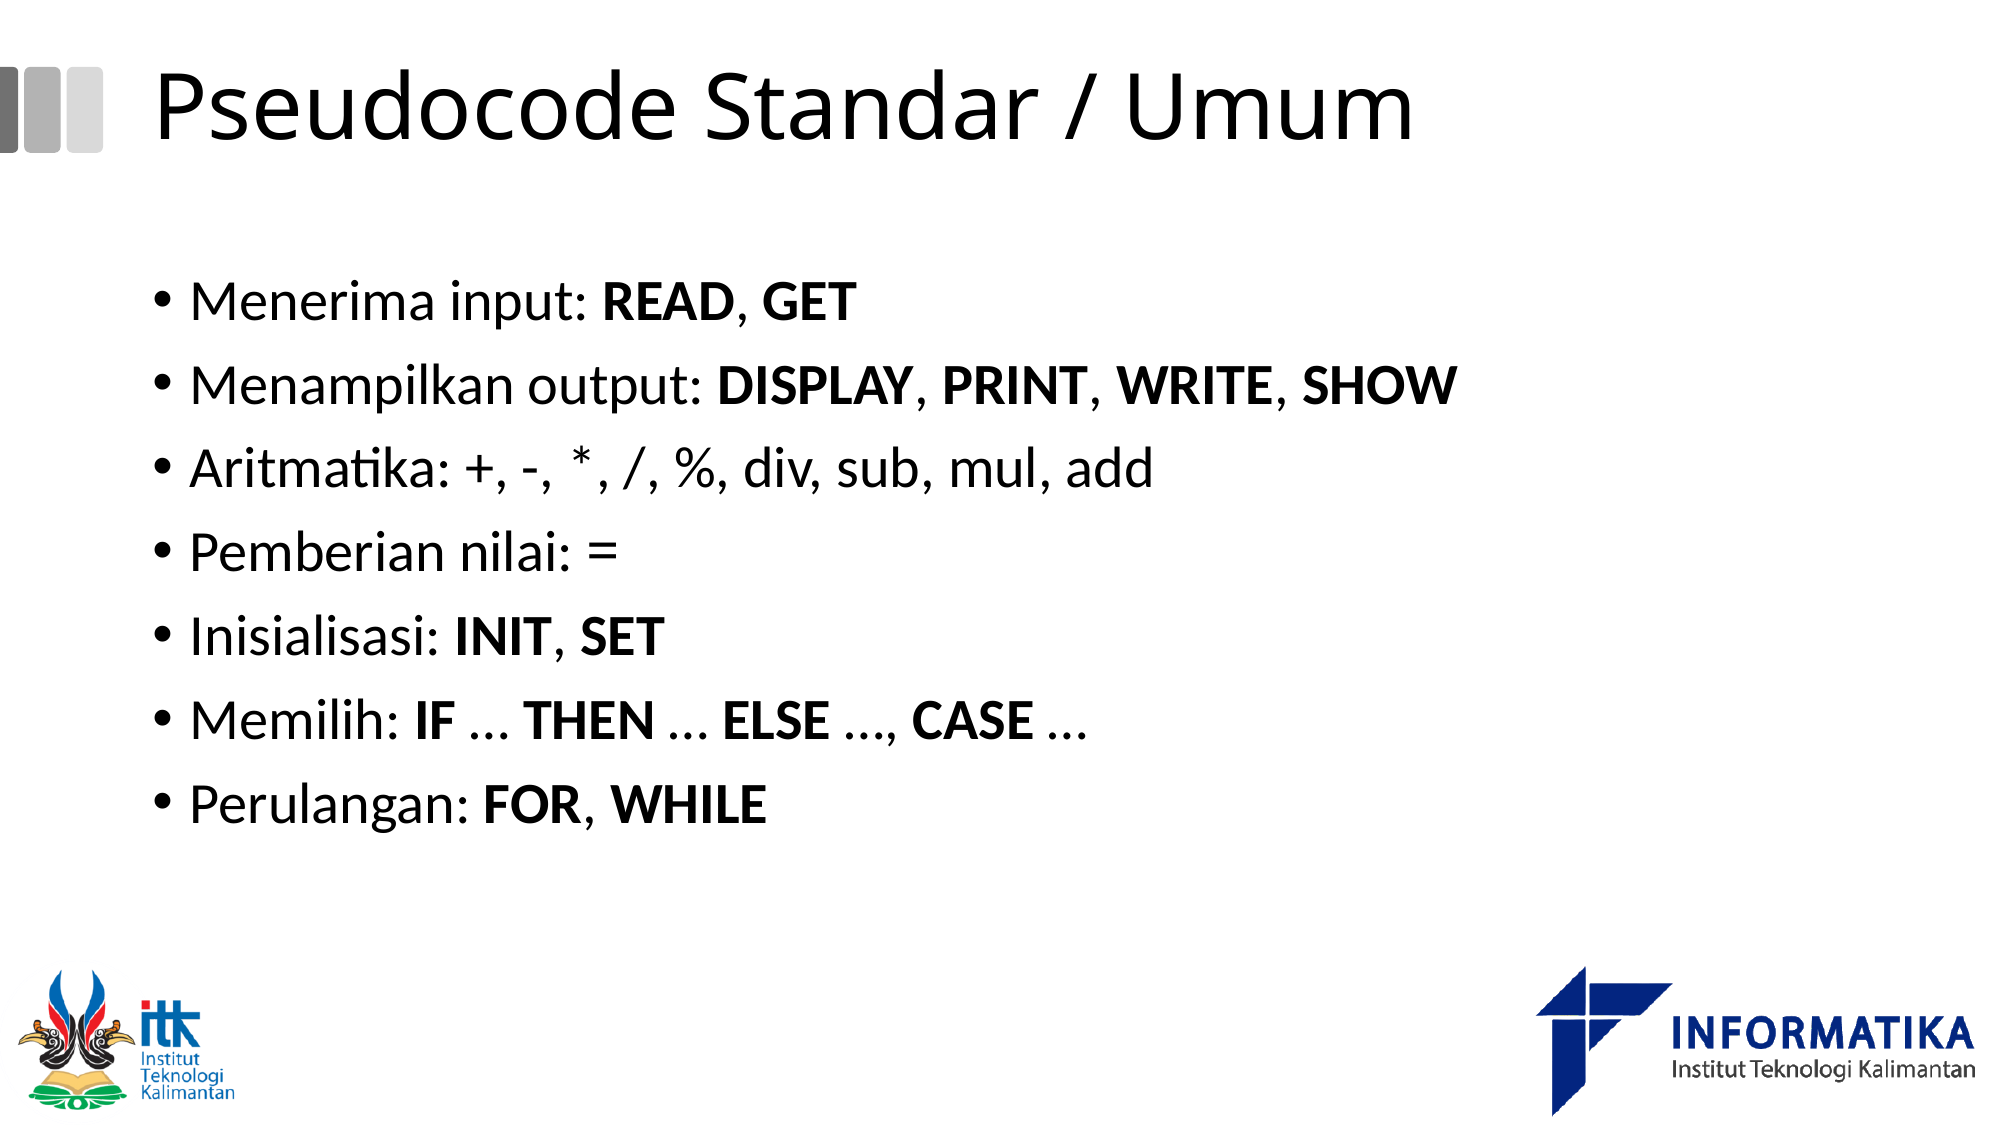

# Pseudocode Standar / Umum
Menerima input: READ, GET
Menampilkan output: DISPLAY, PRINT, WRITE, SHOW
Aritmatika: +, -, *, /, %, div, sub, mul, add
Pemberian nilai: =
Inisialisasi: INIT, SET
Memilih: IF … THEN … ELSE …, CASE …
Perulangan: FOR, WHILE